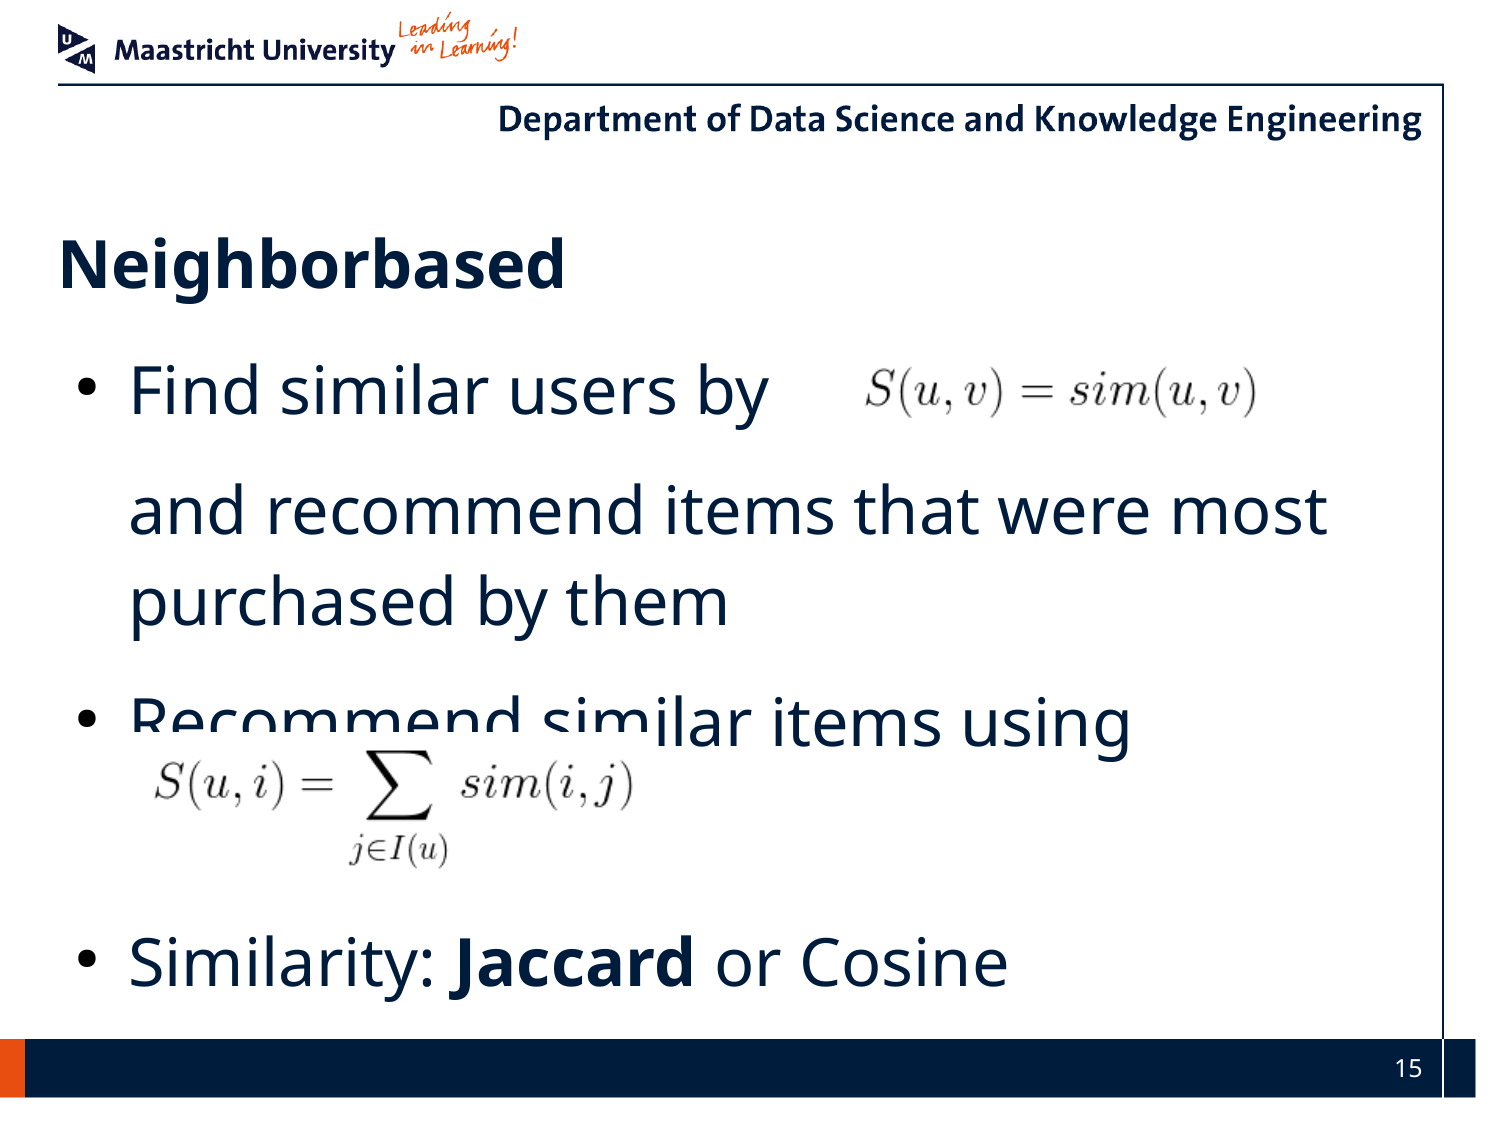

# Neighborbased
Find similar users by
and recommend items that were most purchased by them
Recommend similar items using
Similarity: Jaccard or Cosine